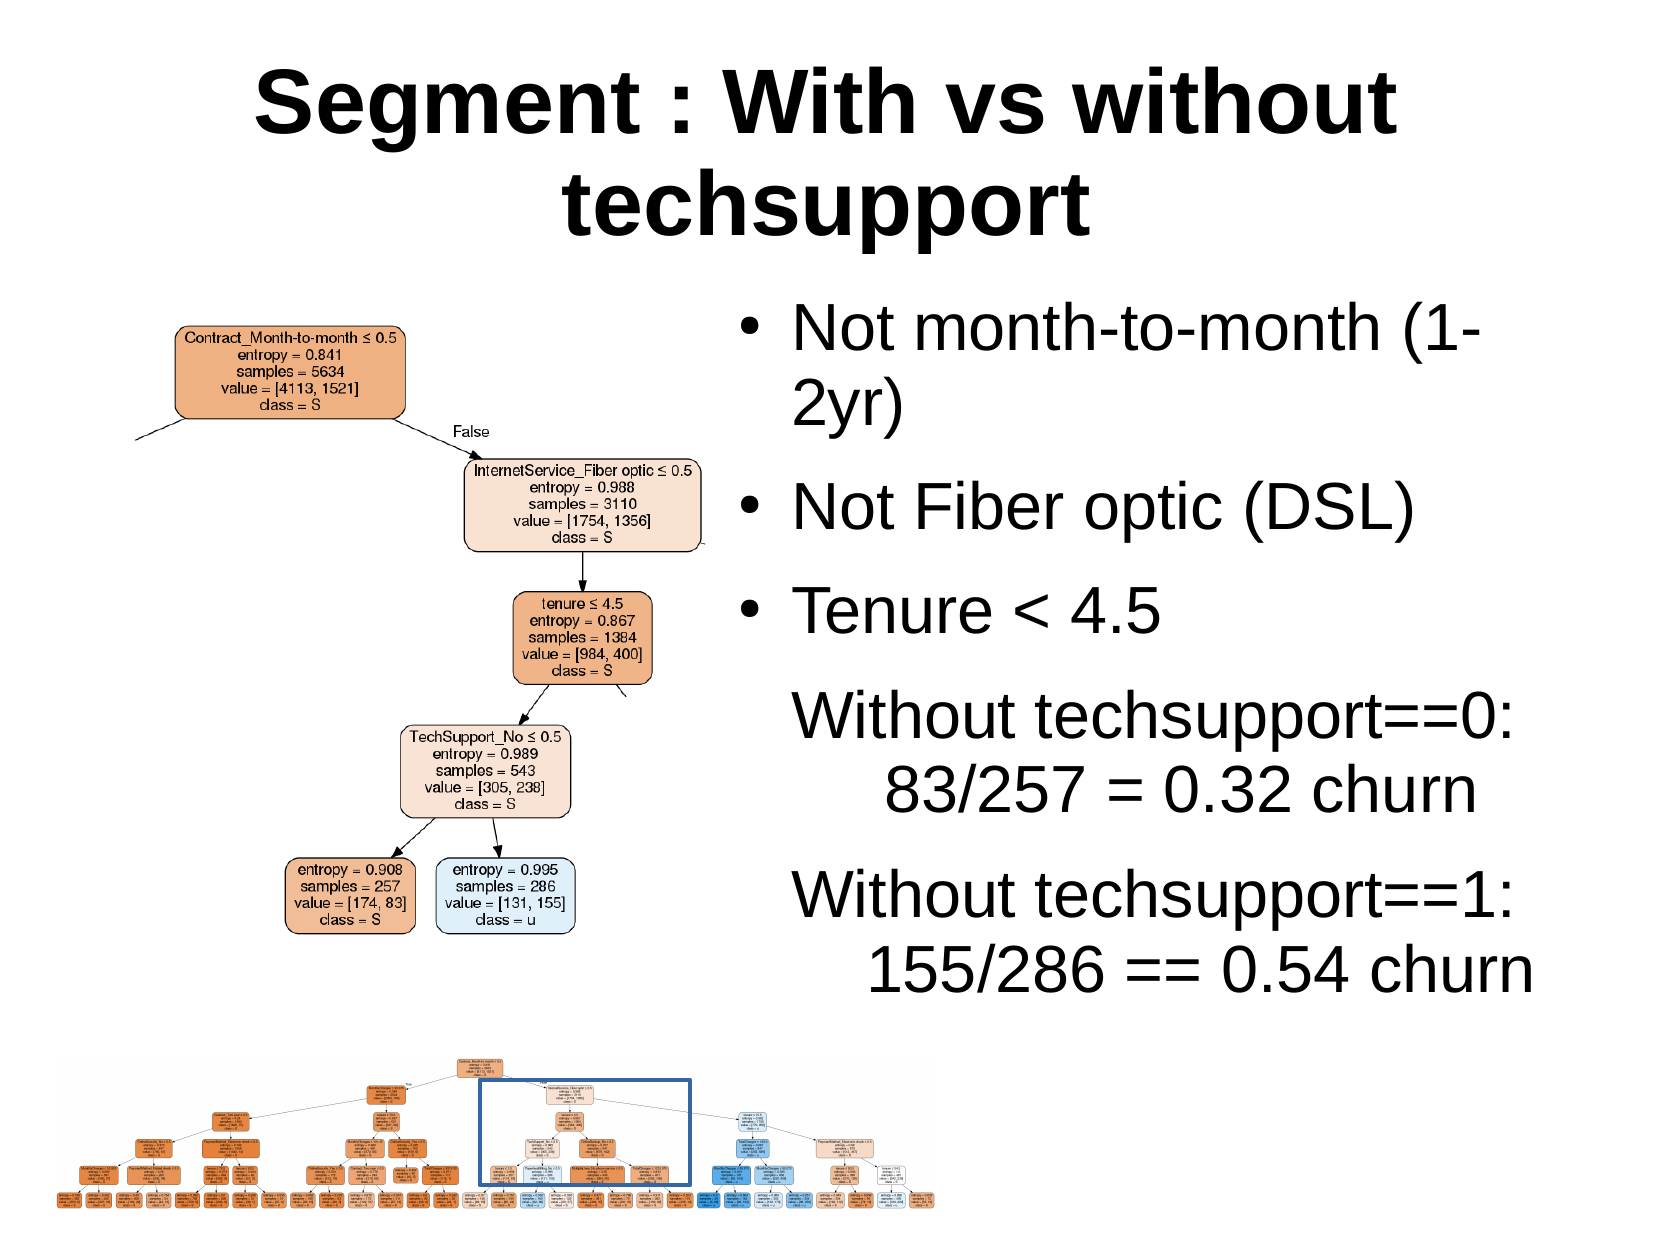

# Segment : With vs without techsupport
Not month-to-month (1-2yr)
Not Fiber optic (DSL)
Tenure < 4.5
Without techsupport==0:
	 83/257 = 0.32 churn
Without techsupport==1:
	155/286 == 0.54 churn